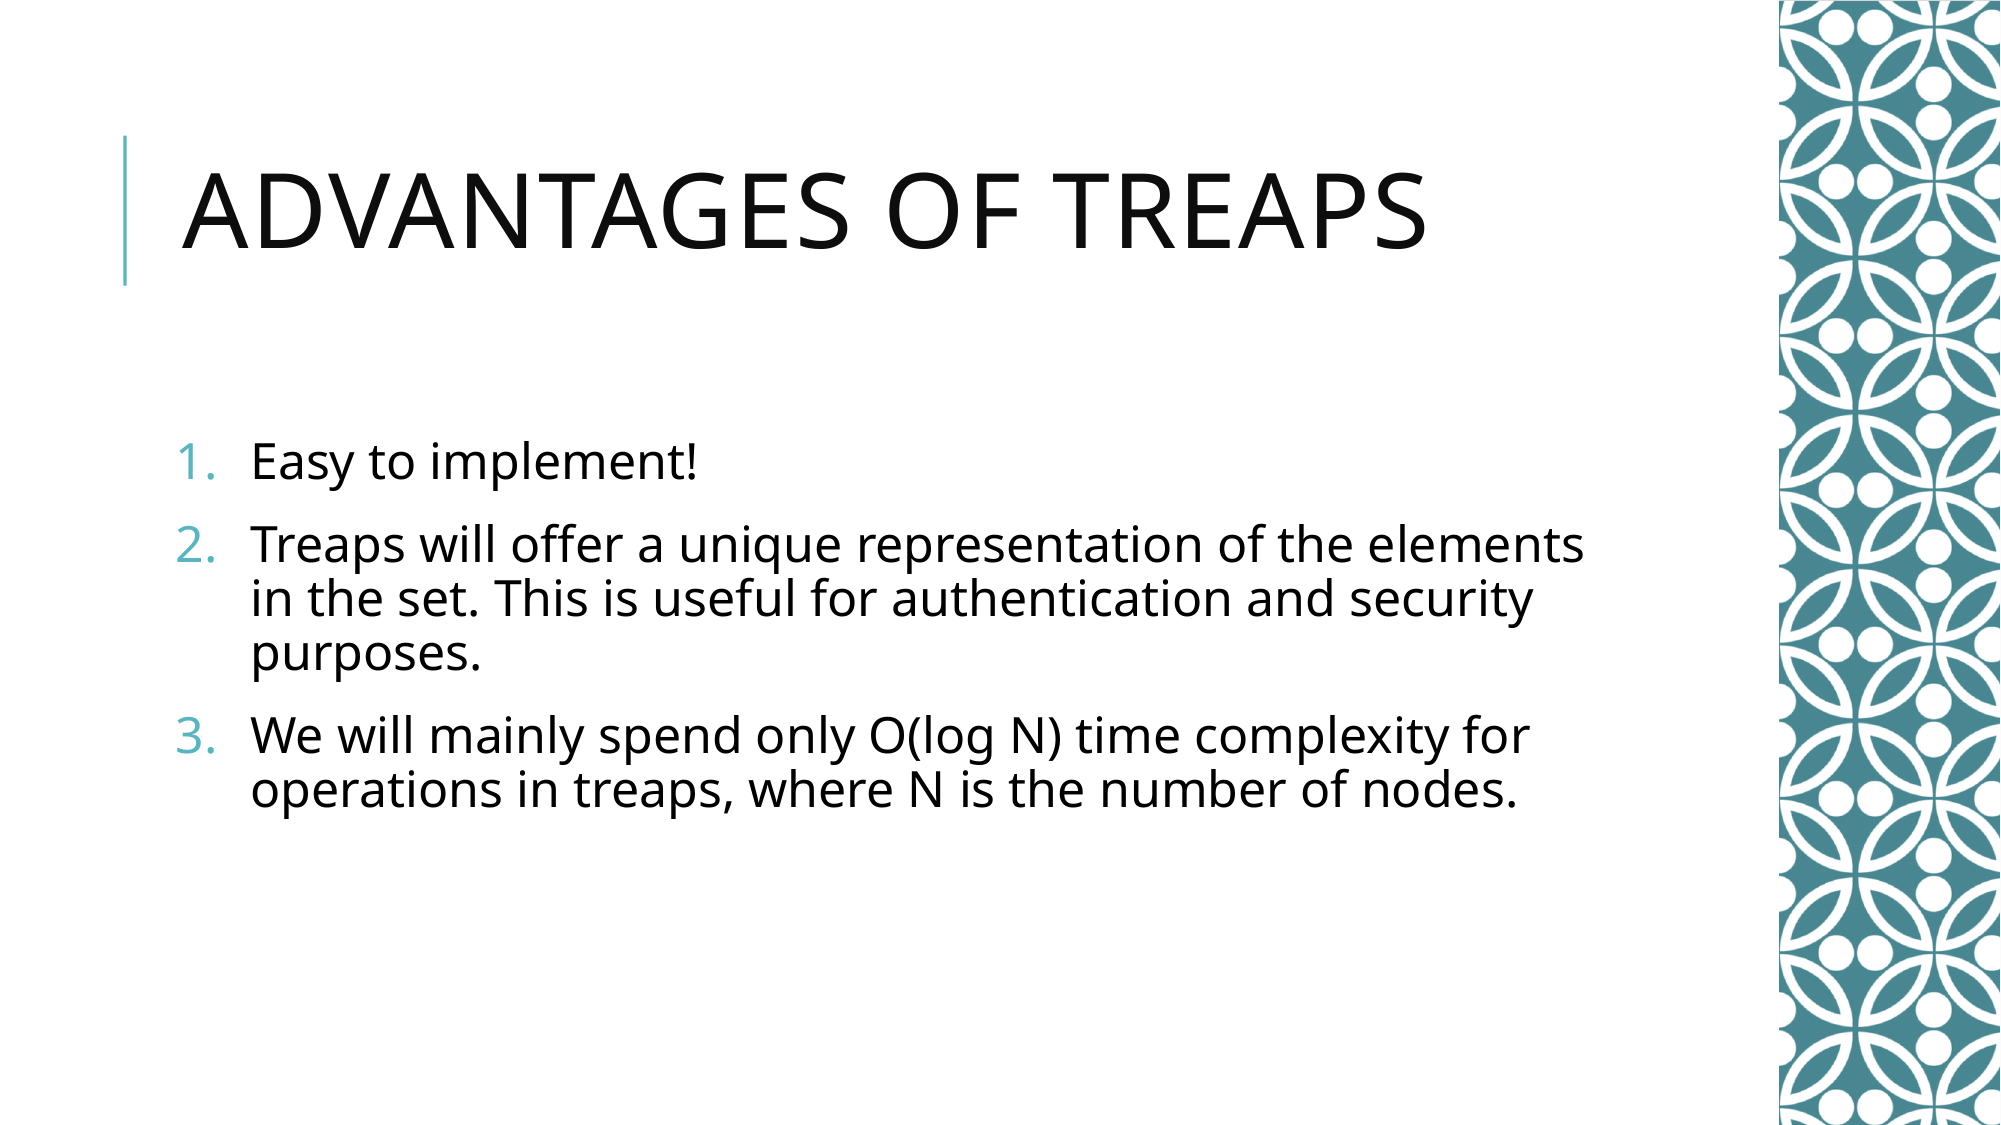

# Advantages of treaps
Easy to implement!
Treaps will offer a unique representation of the elements in the set. This is useful for authentication and security purposes.
We will mainly spend only O(log N) time complexity for operations in treaps, where N is the number of nodes.